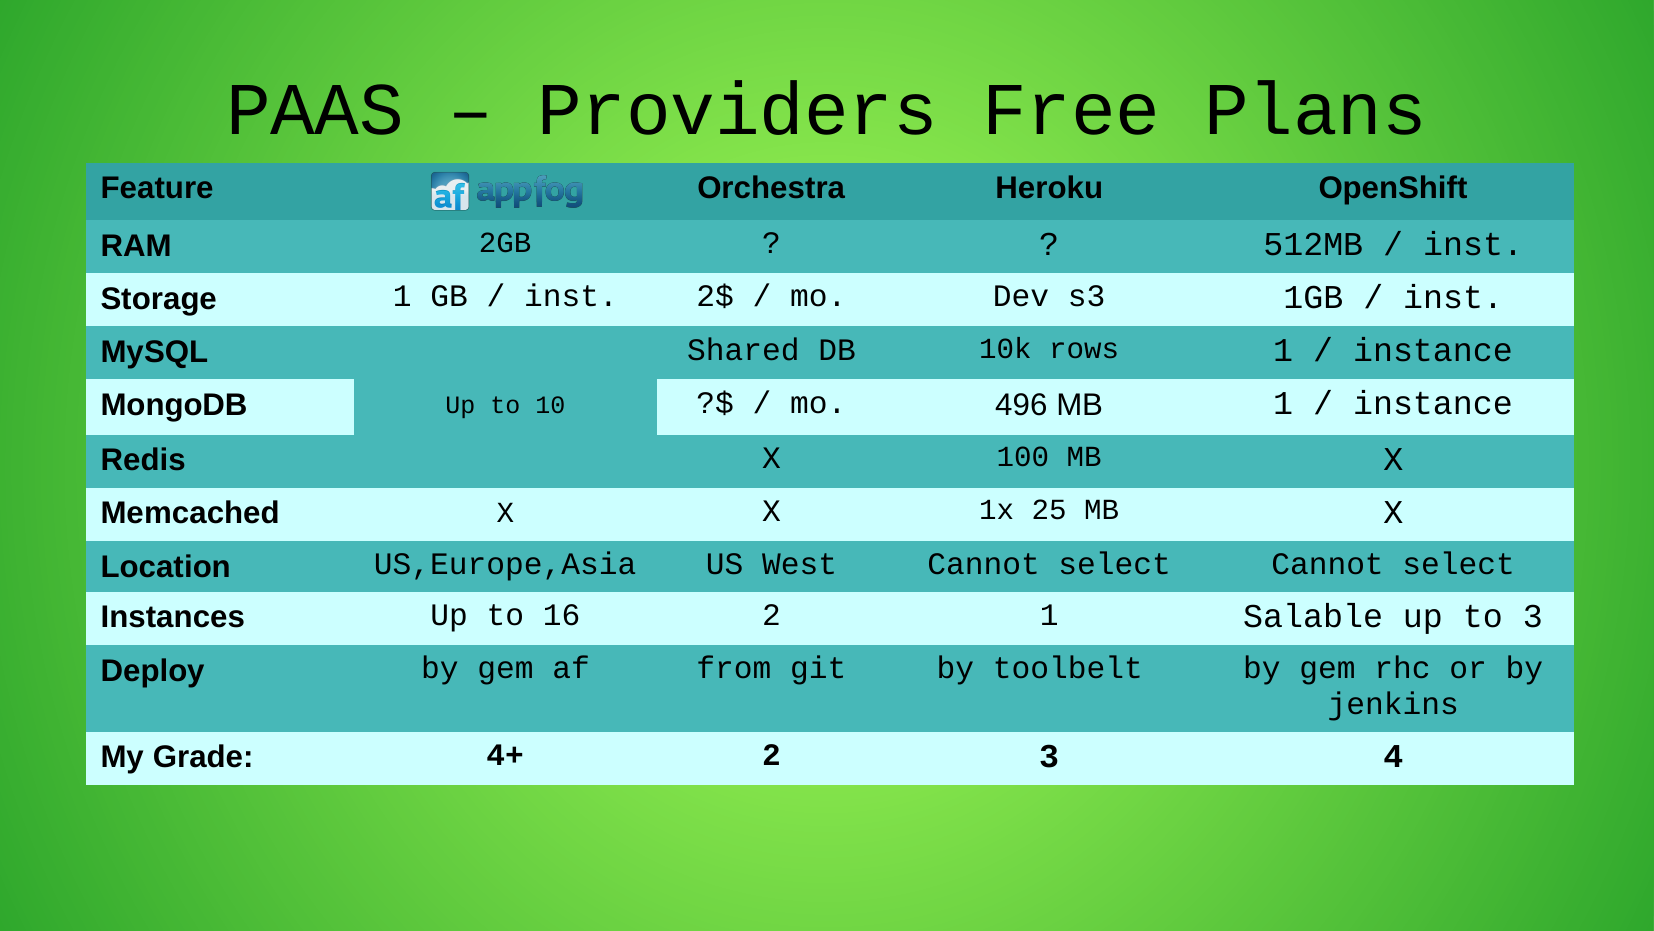

# PAAS – Providers Free Plans
| Feature | | Orchestra | Heroku | OpenShift |
| --- | --- | --- | --- | --- |
| RAM | 2GB | ? | ? | 512MB / inst. |
| Storage | 1 GB / inst. | 2$ / mo. | Dev s3 | 1GB / inst. |
| MySQL | Up to 10 | Shared DB | 10k rows | 1 / instance |
| MongoDB | | ?$ / mo. | 496 MB | 1 / instance |
| Redis | | X | 100 MB | X |
| Memcached | X | X | 1x 25 MB | X |
| Location | US,Europe,Asia | US West | Cannot select | Cannot select |
| Instances | Up to 16 | 2 | 1 | Salable up to 3 |
| Deploy | by gem af | from git | by toolbelt | by gem rhc or by jenkins |
| My Grade: | 4+ | 2 | 3 | 4 |